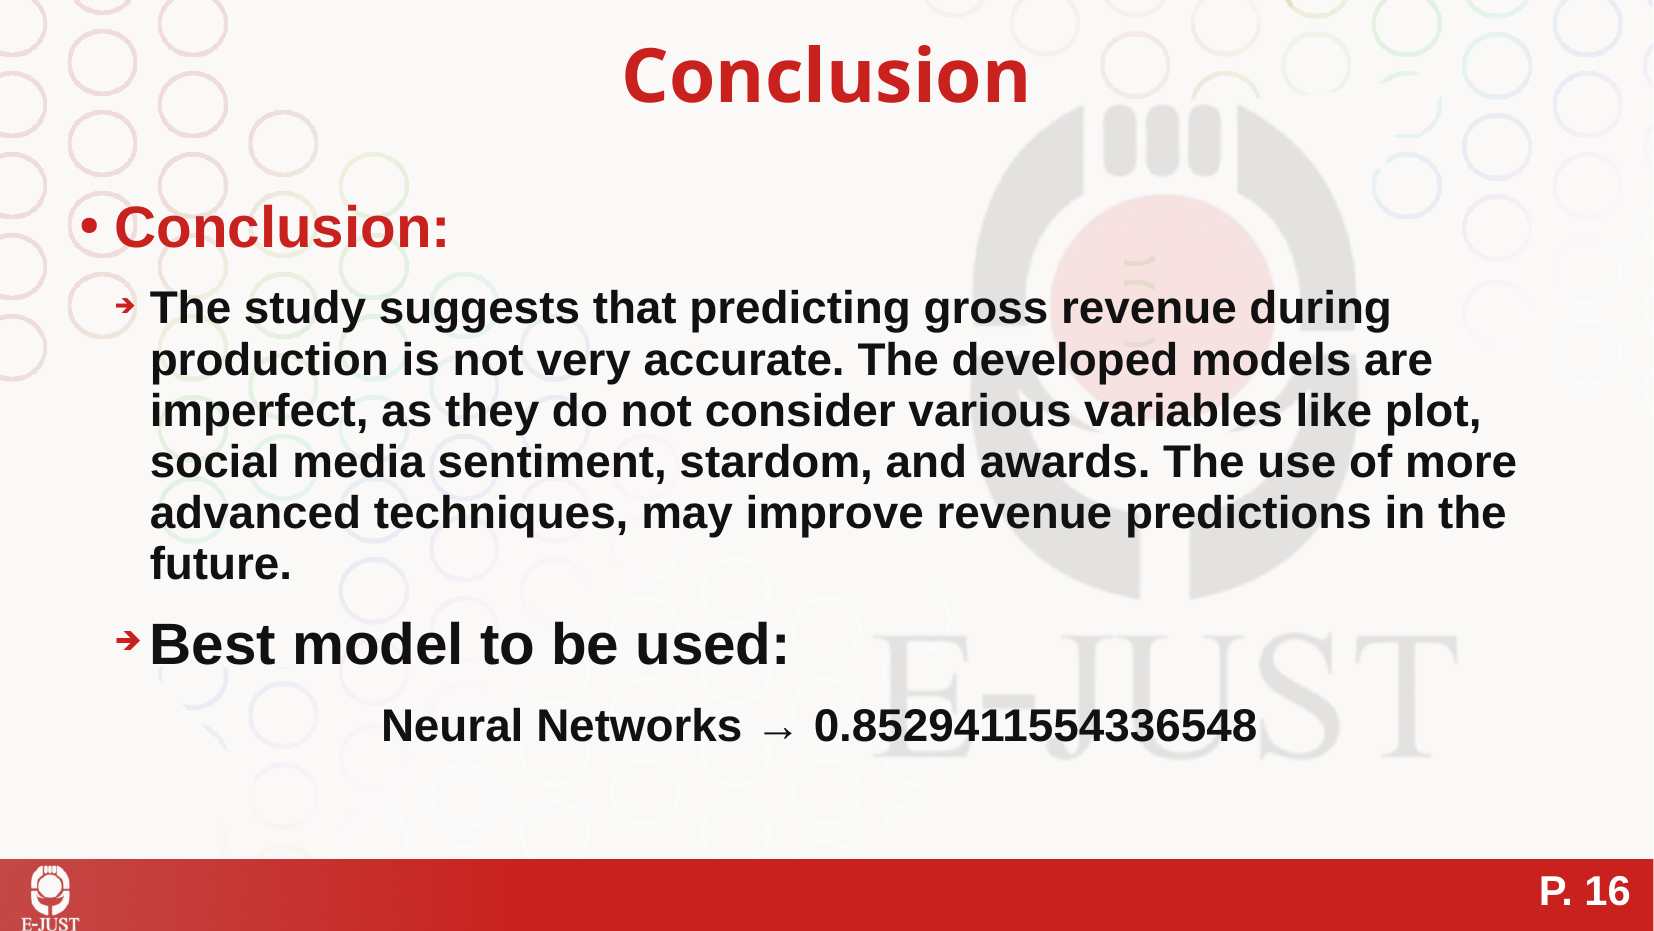

Conclusion
Conclusion:
The study suggests that predicting gross revenue during production is not very accurate. The developed models are imperfect, as they do not consider various variables like plot, social media sentiment, stardom, and awards. The use of more advanced techniques, may improve revenue predictions in the future.
Best model to be used:
Neural Networks → 0.8529411554336548
P.